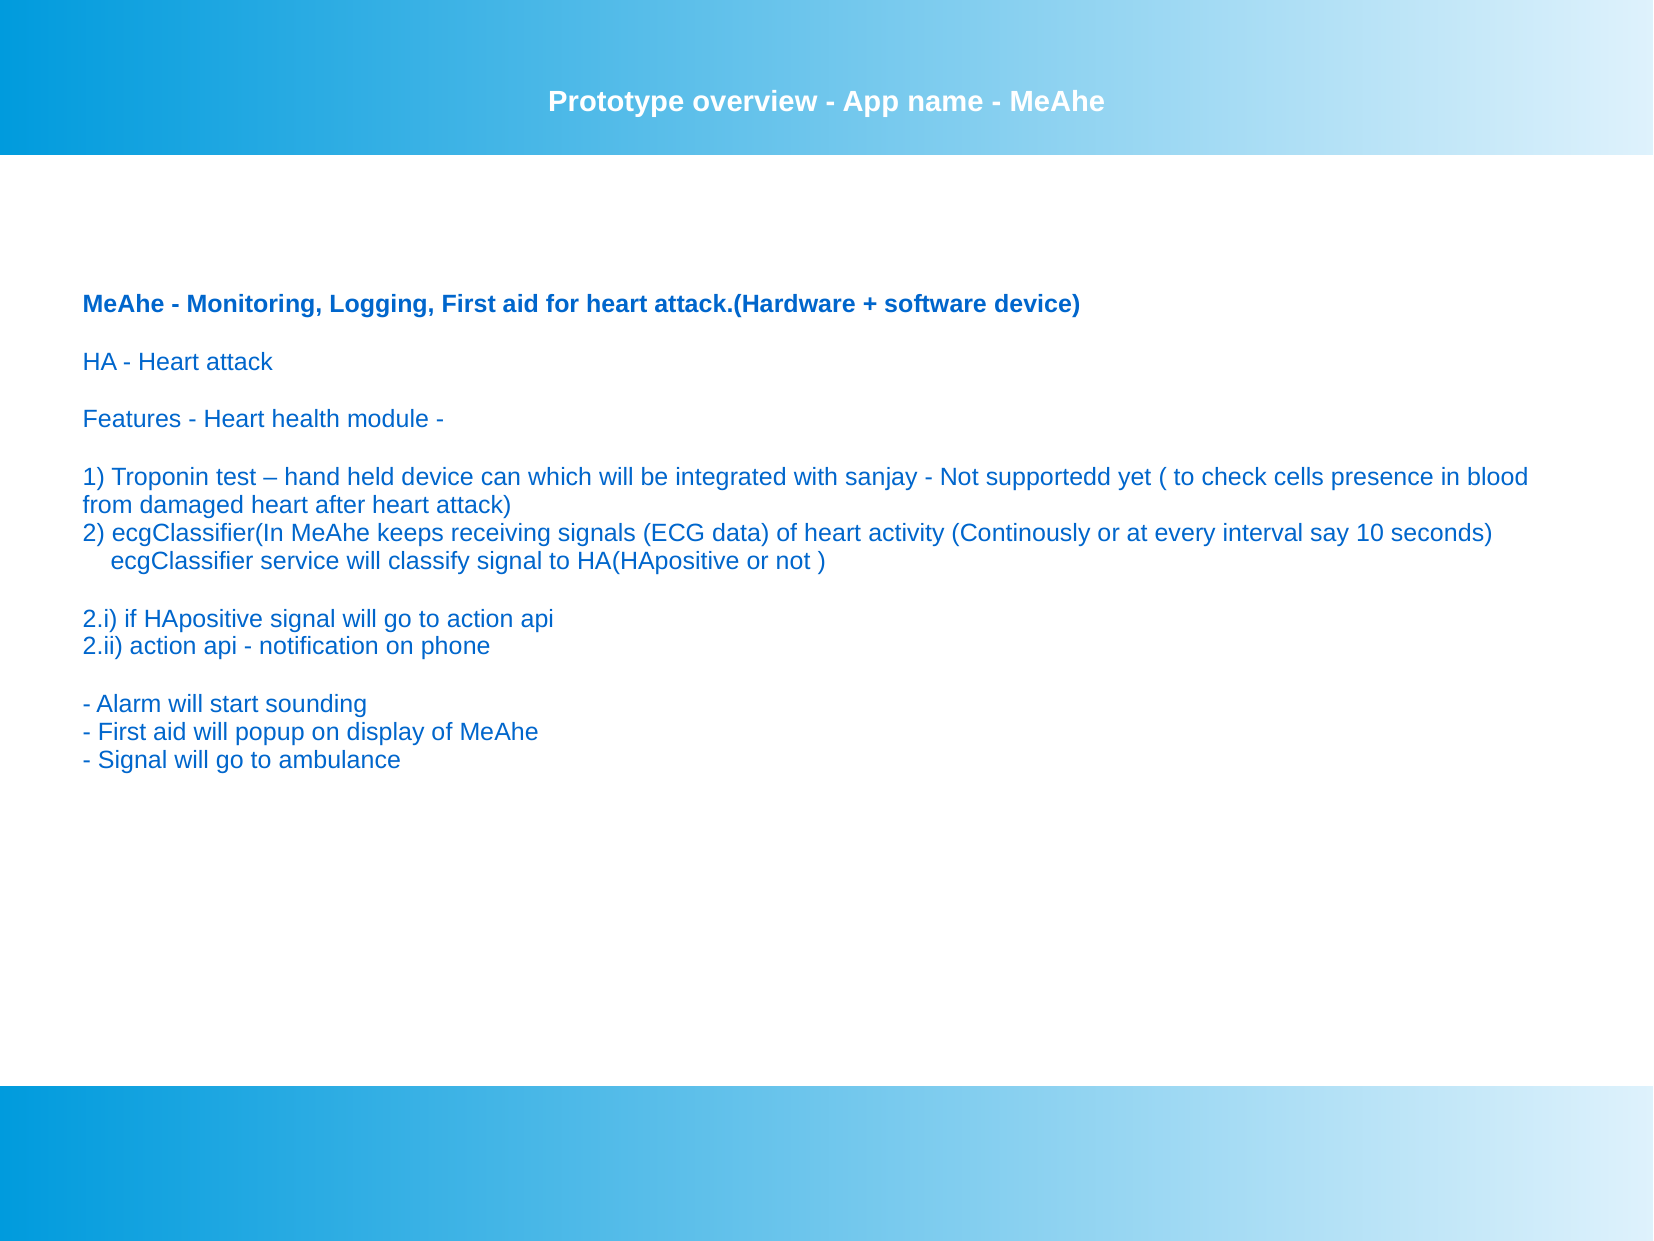

# Prototype overview - App name - MeAhe
MeAhe - Monitoring, Logging, First aid for heart attack.(Hardware + software device)
HA - Heart attack
Features - Heart health module -
1) Troponin test – hand held device can which will be integrated with sanjay - Not supportedd yet ( to check cells presence in blood from damaged heart after heart attack)
2) ecgClassifier(In MeAhe keeps receiving signals (ECG data) of heart activity (Continously or at every interval say 10 seconds)
 ecgClassifier service will classify signal to HA(HApositive or not )
2.i) if HApositive signal will go to action api
2.ii) action api - notification on phone
- Alarm will start sounding
- First aid will popup on display of MeAhe
- Signal will go to ambulance